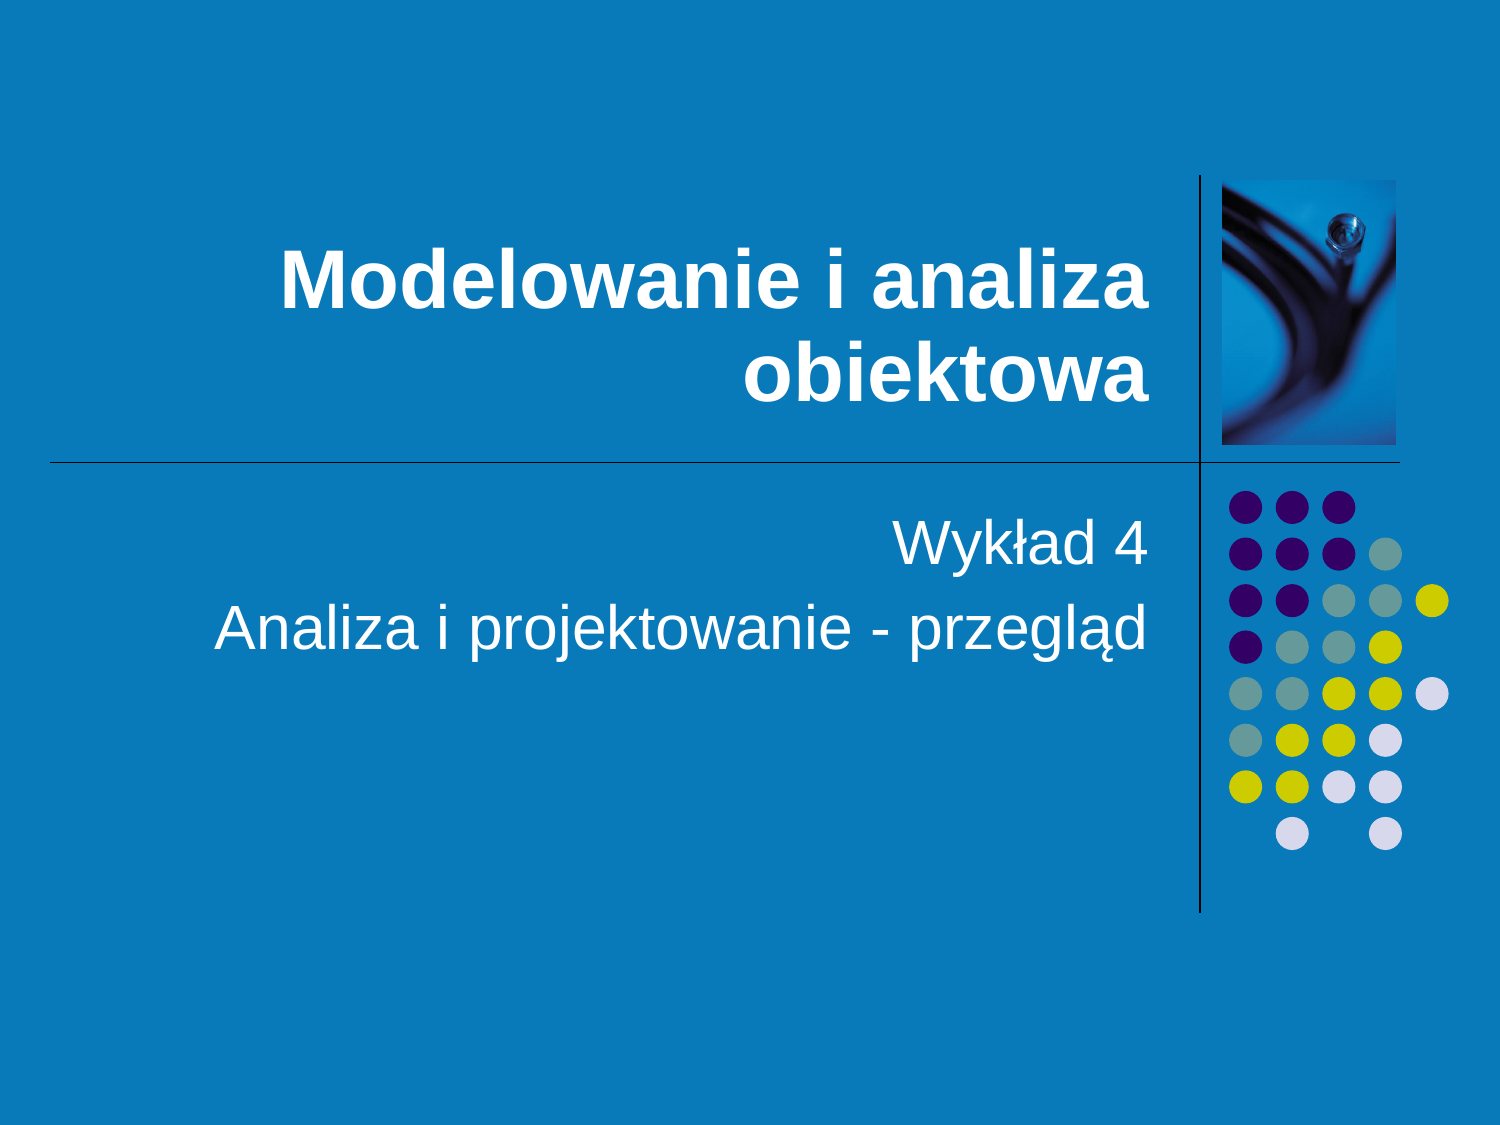

# Modelowanie i analiza obiektowa
Wykład 4
Analiza i projektowanie - przegląd